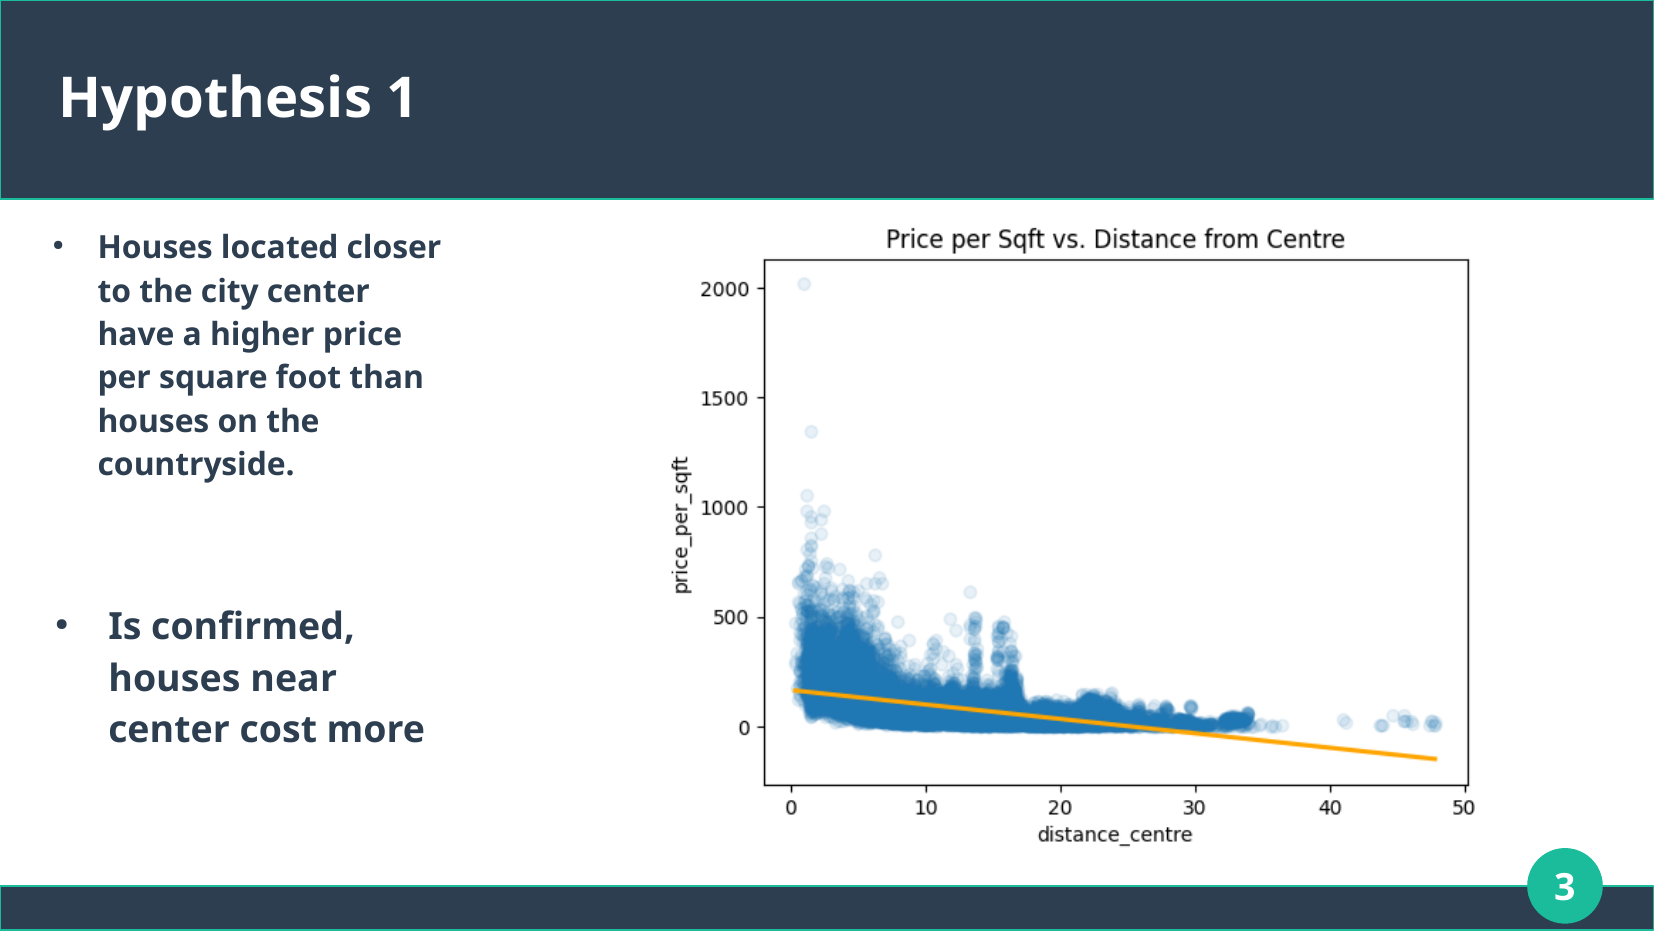

# Hypothesis 1
Houses located closer to the city center have a higher price per square foot than houses on the countryside.
Is confirmed, houses near center cost more
3